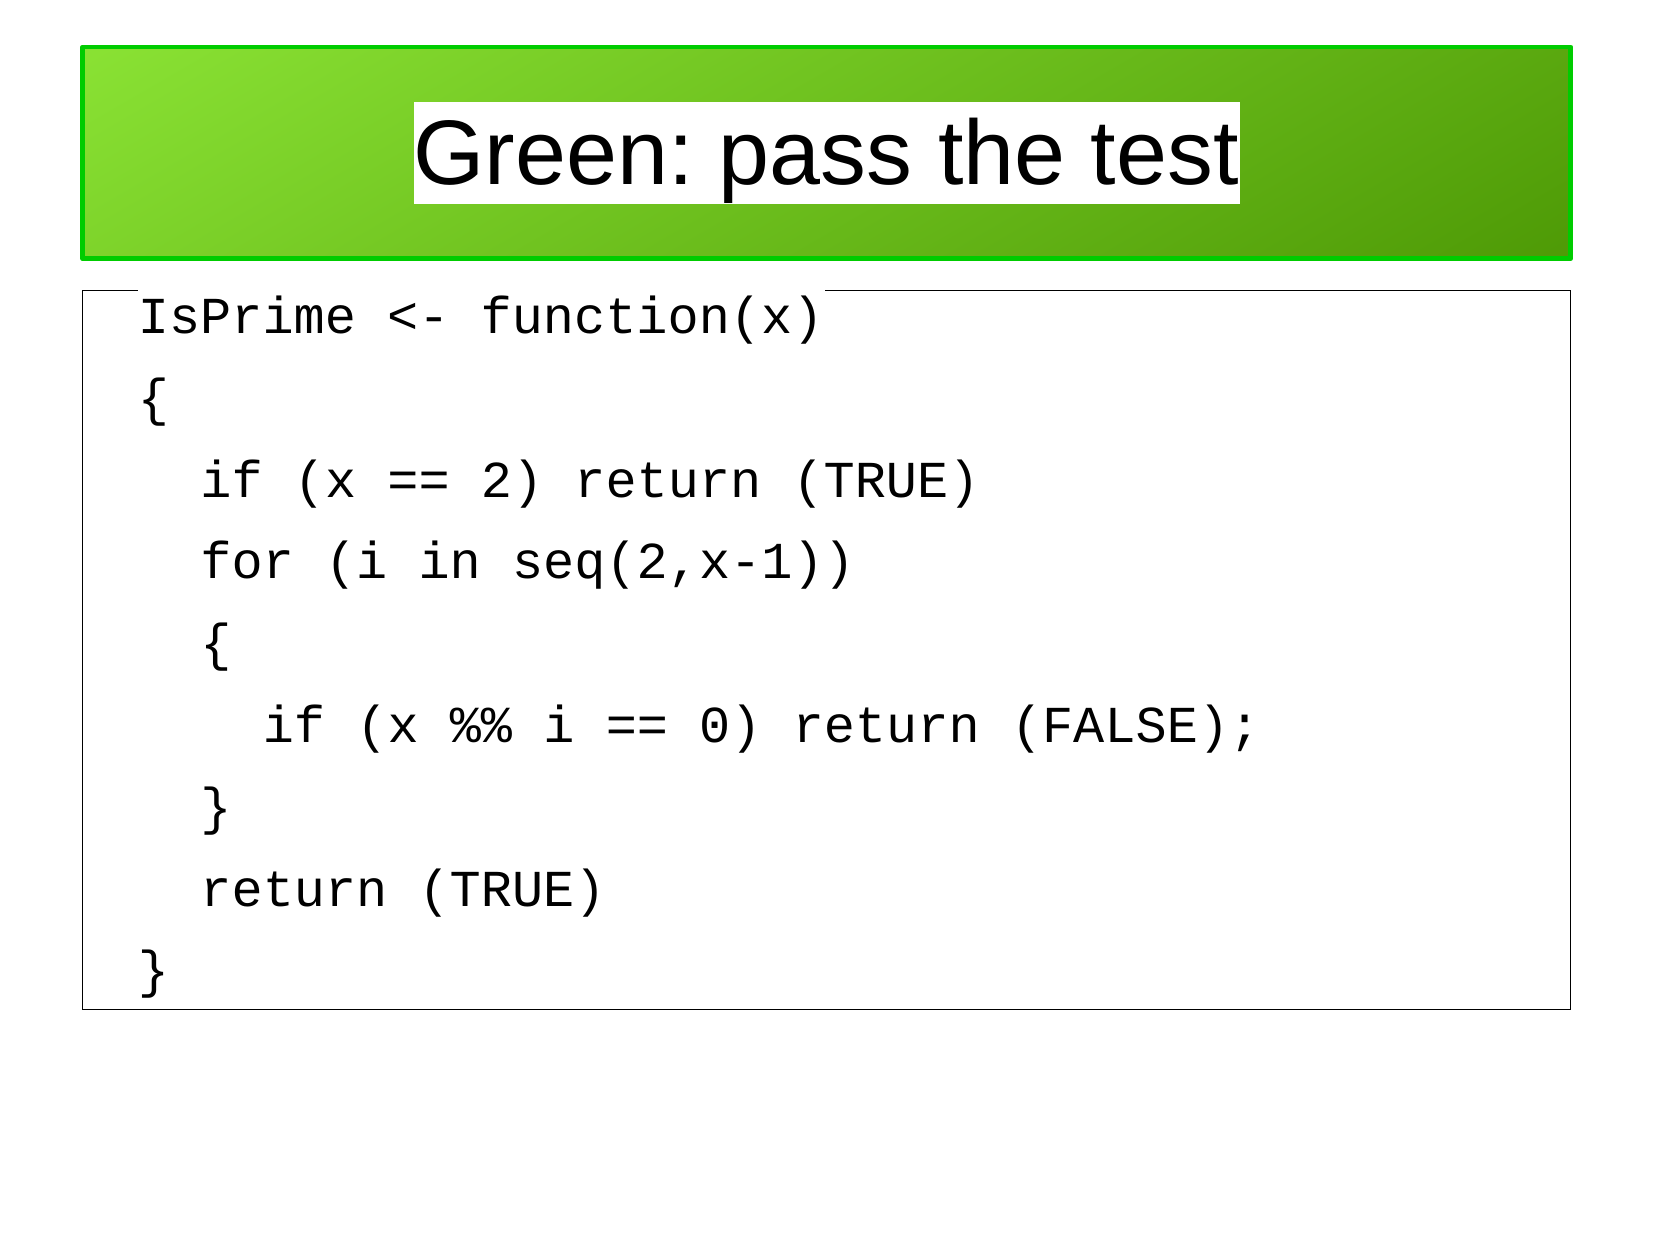

# Green: pass the test
IsPrime <- function(x)
{
 if (x == 2) return (TRUE)
 for (i in seq(2,x-1))
 {
 if (x %% i == 0) return (FALSE);
 }
 return (TRUE)
}